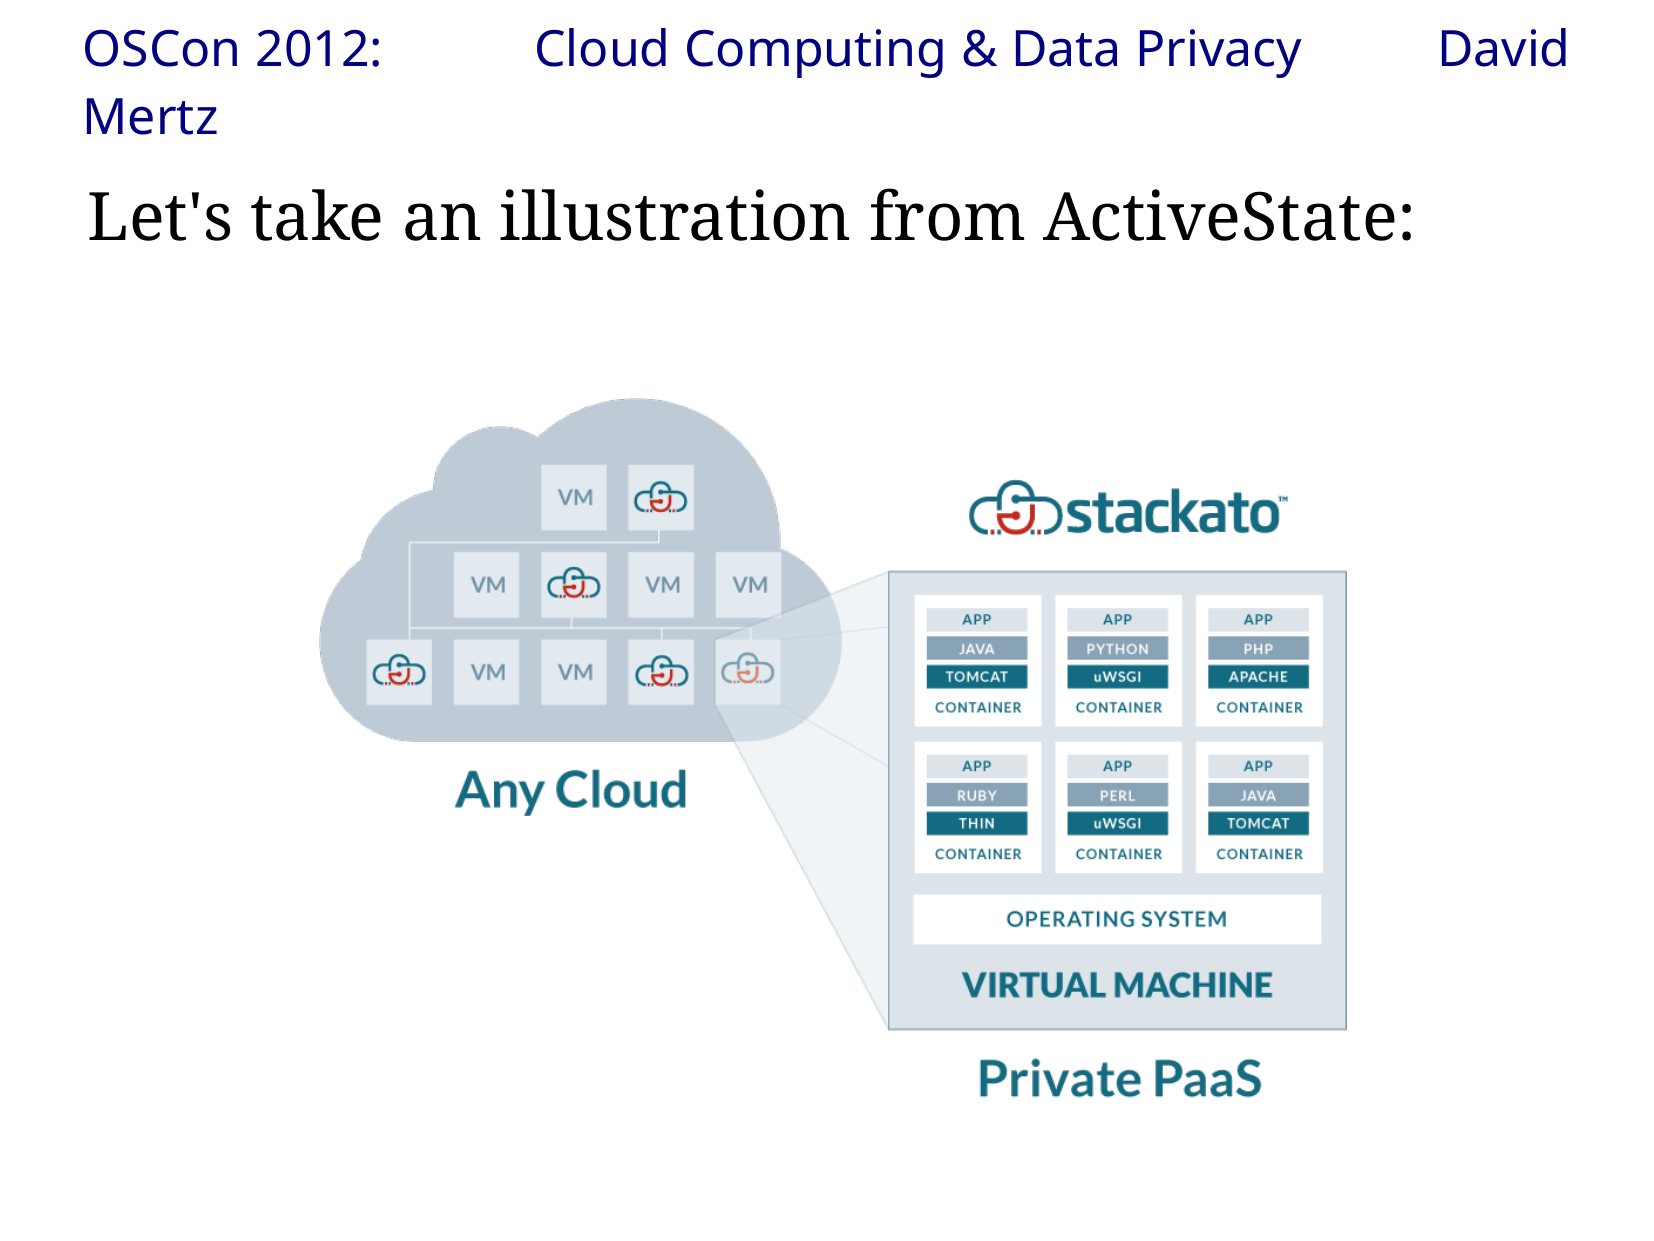

OSCon 2012: 		Cloud Computing & Data Privacy		David Mertz
# Let's take an illustration from ActiveState: